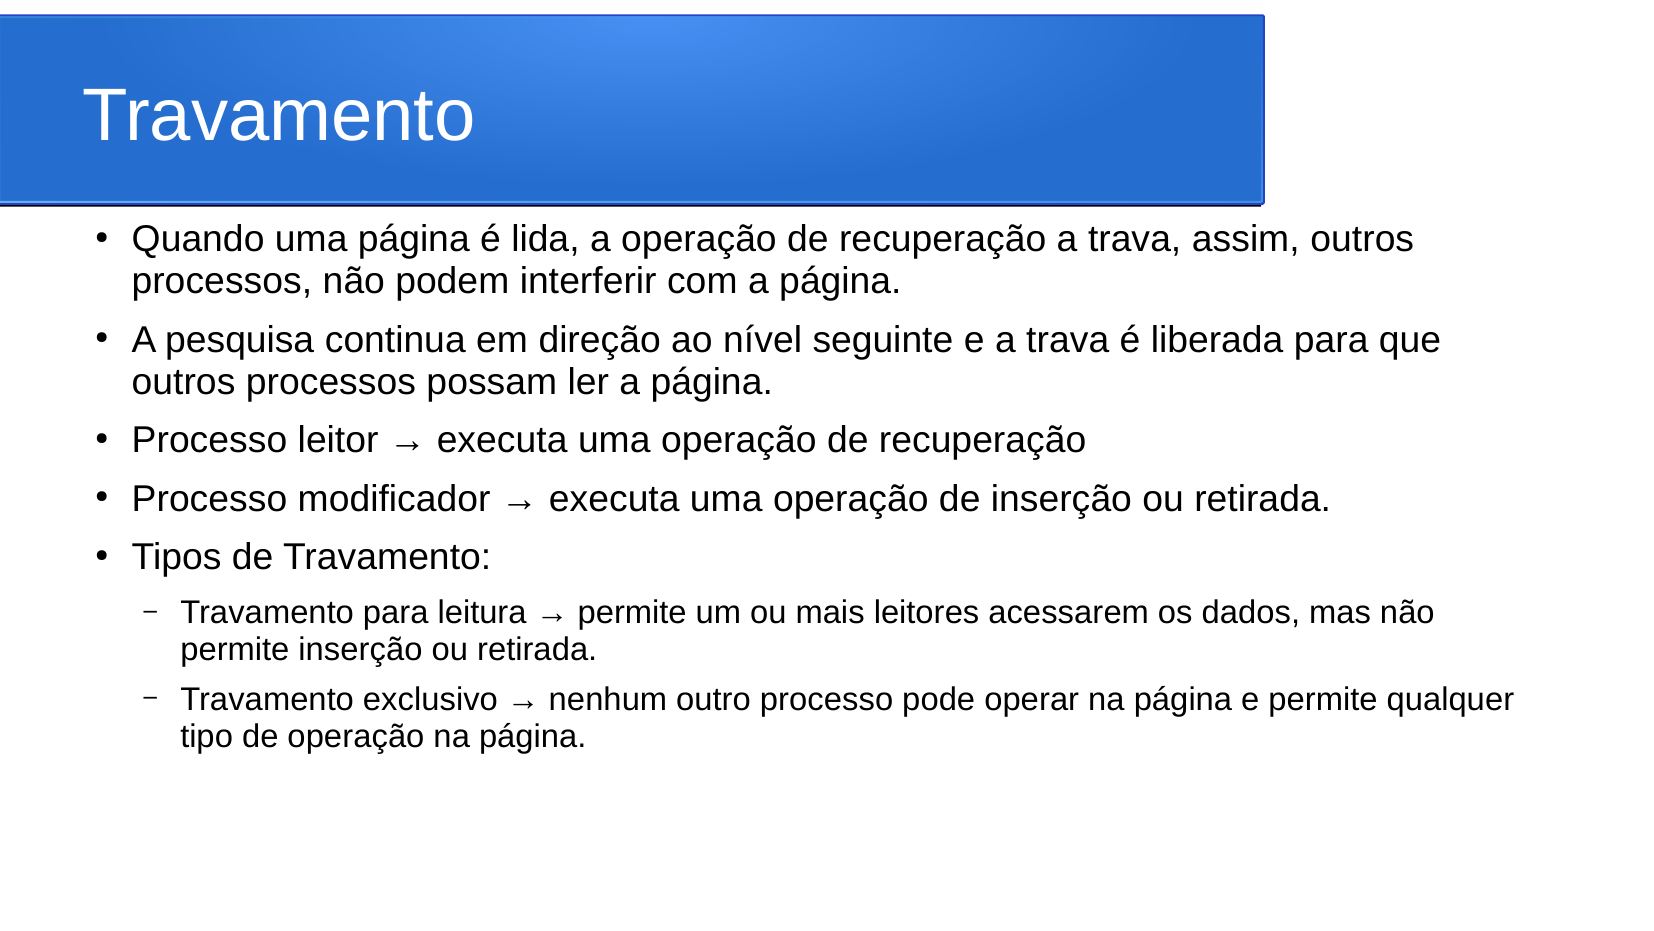

# Travamento
Quando uma página é lida, a operação de recuperação a trava, assim, outros processos, não podem interferir com a página.
A pesquisa continua em direção ao nível seguinte e a trava é liberada para que outros processos possam ler a página.
Processo leitor → executa uma operação de recuperação
Processo modificador → executa uma operação de inserção ou retirada.
Tipos de Travamento:
Travamento para leitura → permite um ou mais leitores acessarem os dados, mas não permite inserção ou retirada.
Travamento exclusivo → nenhum outro processo pode operar na página e permite qualquer tipo de operação na página.